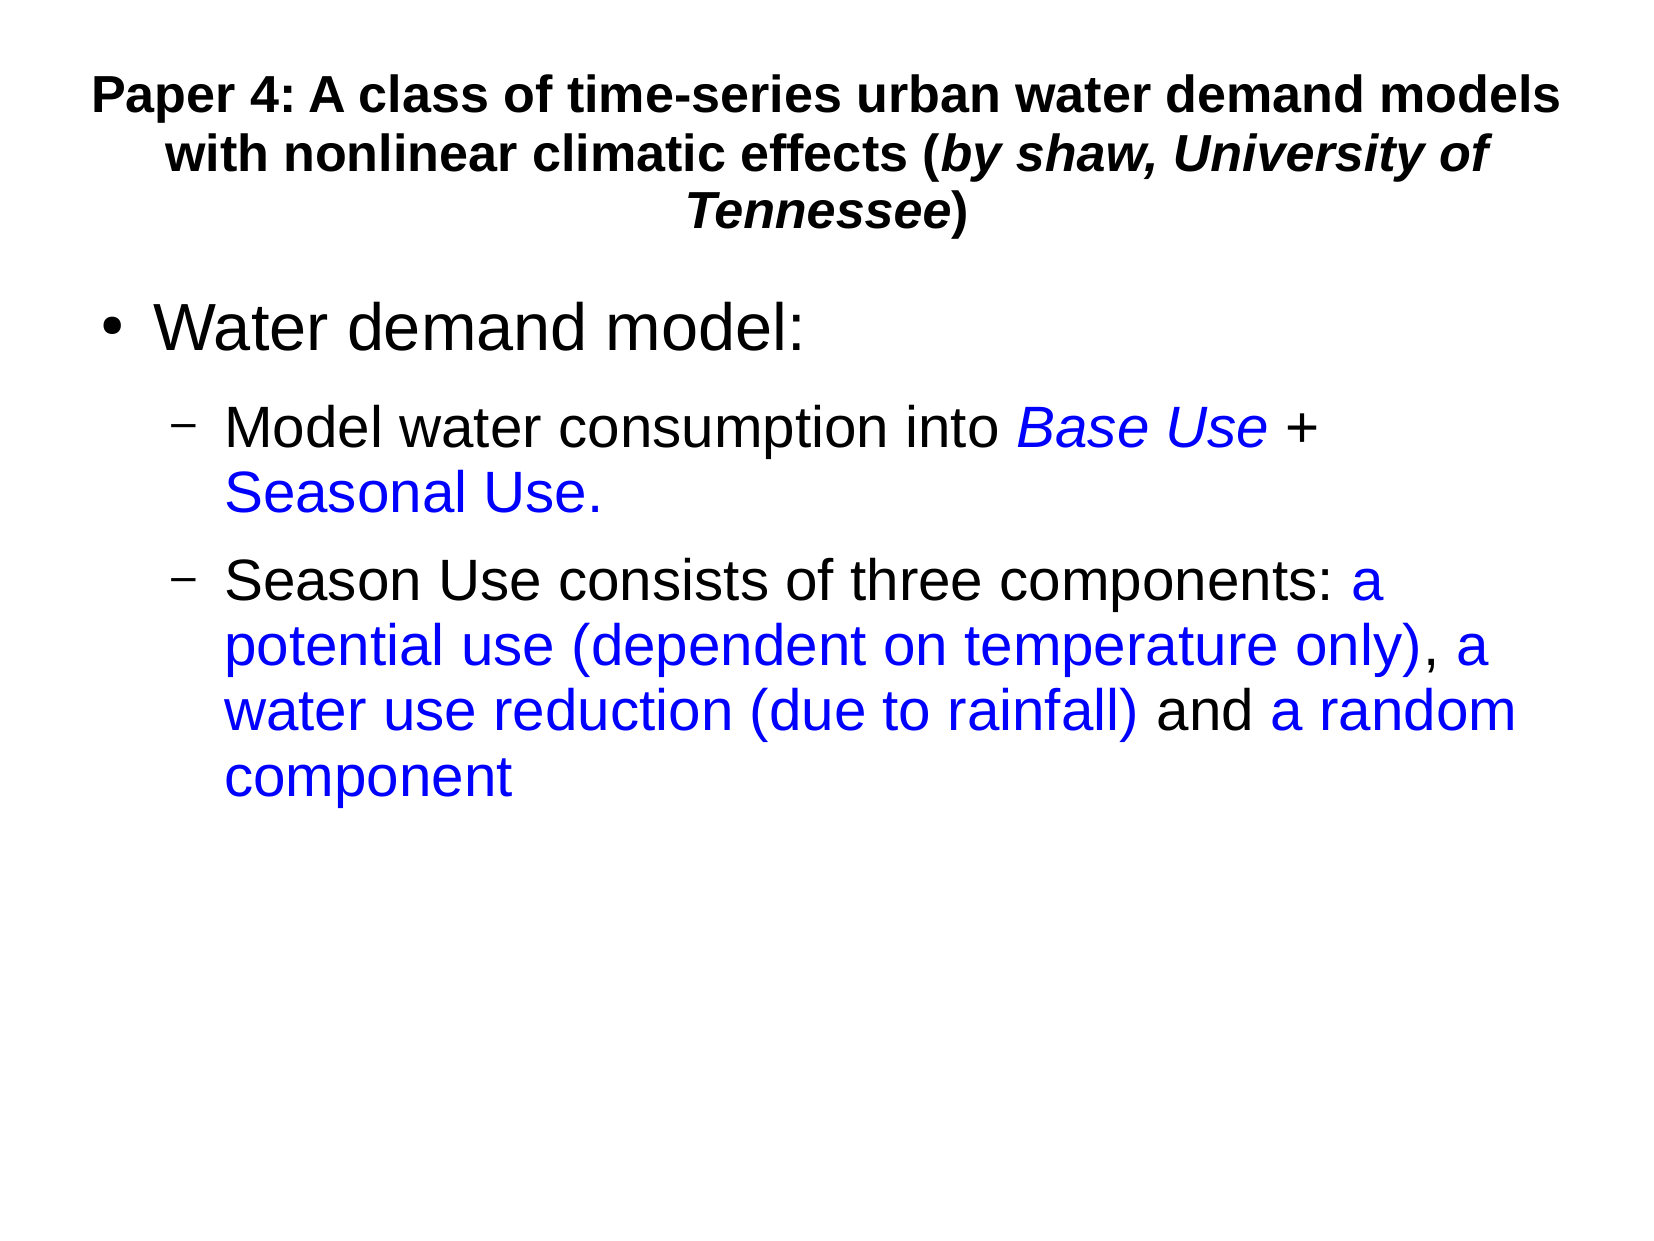

# Paper 4: A class of time-series urban water demand models with nonlinear climatic effects (by shaw, University of Tennessee)
Water demand model:
Model water consumption into Base Use + Seasonal Use.
Season Use consists of three components: a potential use (dependent on temperature only), a water use reduction (due to rainfall) and a random component